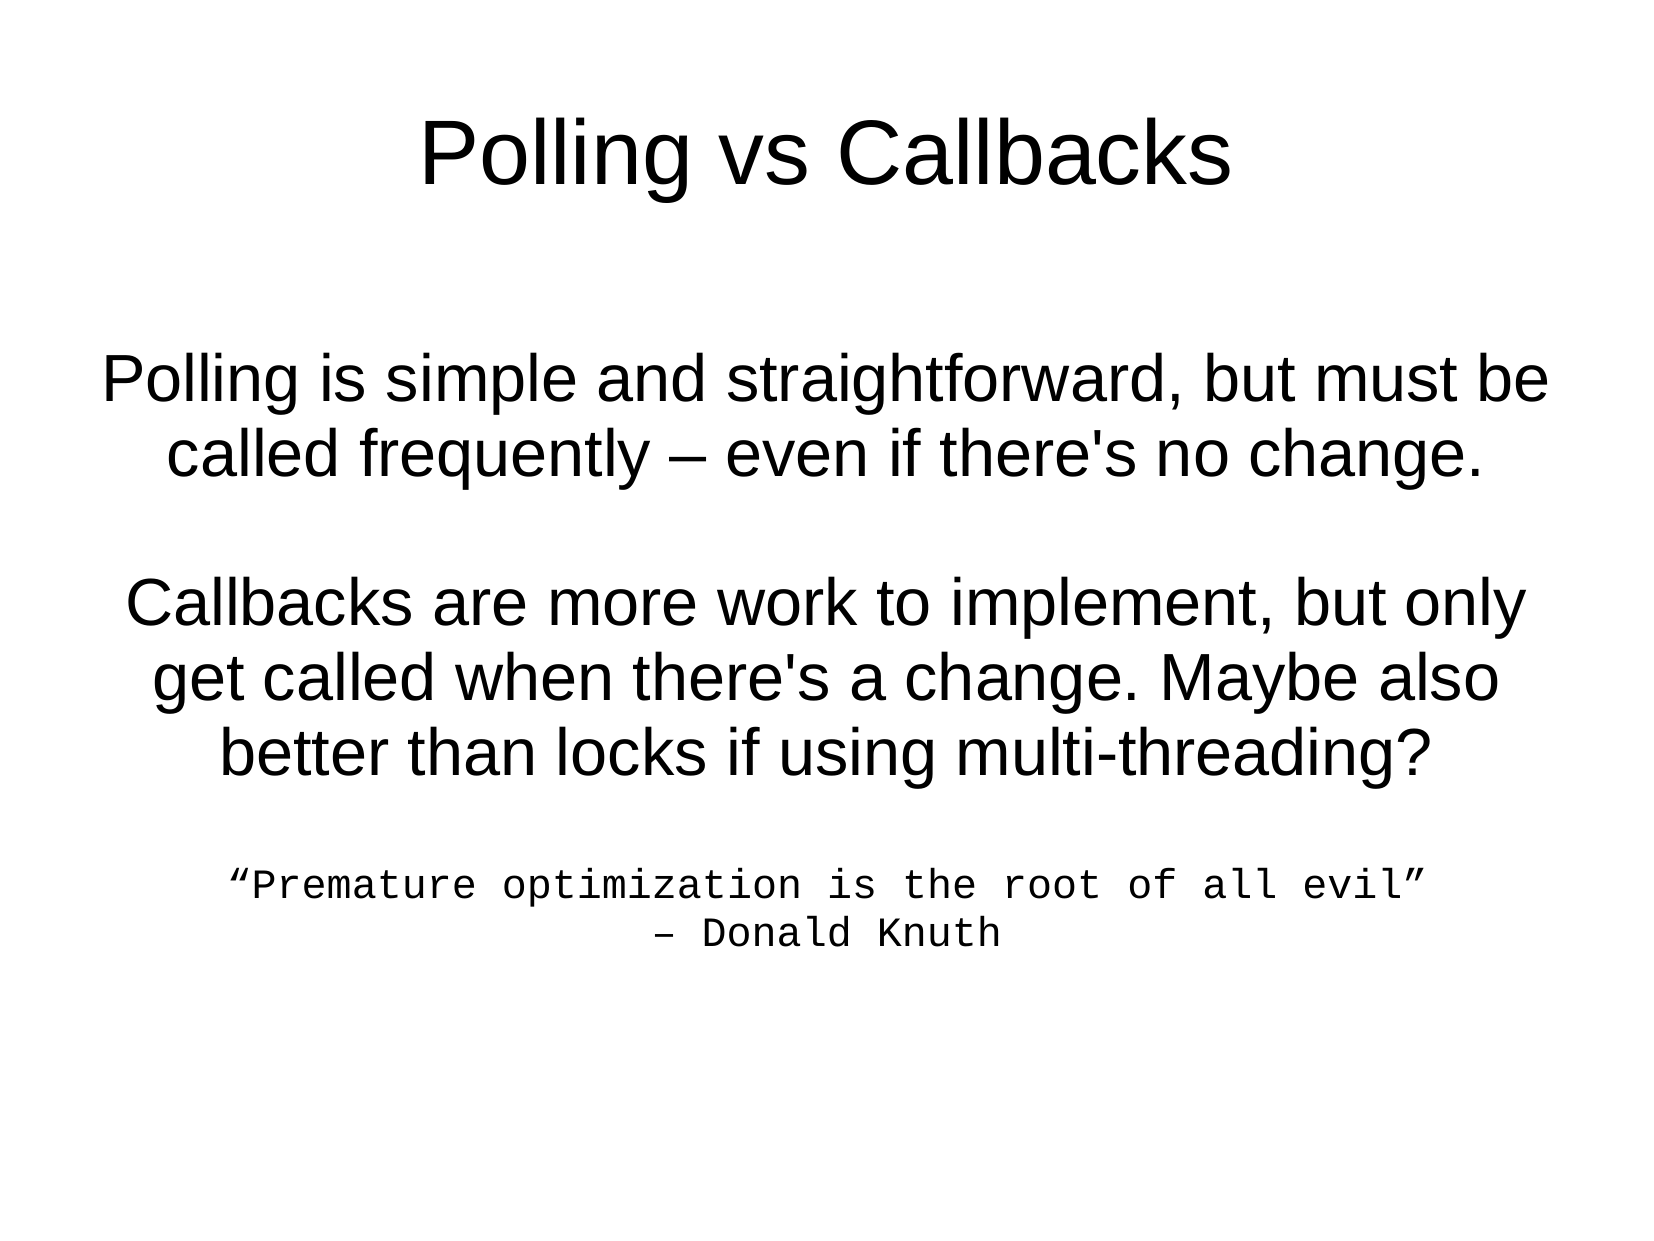

# Polling vs Callbacks
Polling is simple and straightforward, but must be called frequently – even if there's no change.
Callbacks are more work to implement, but only get called when there's a change. Maybe also better than locks if using multi-threading?
“Premature optimization is the root of all evil”
– Donald Knuth